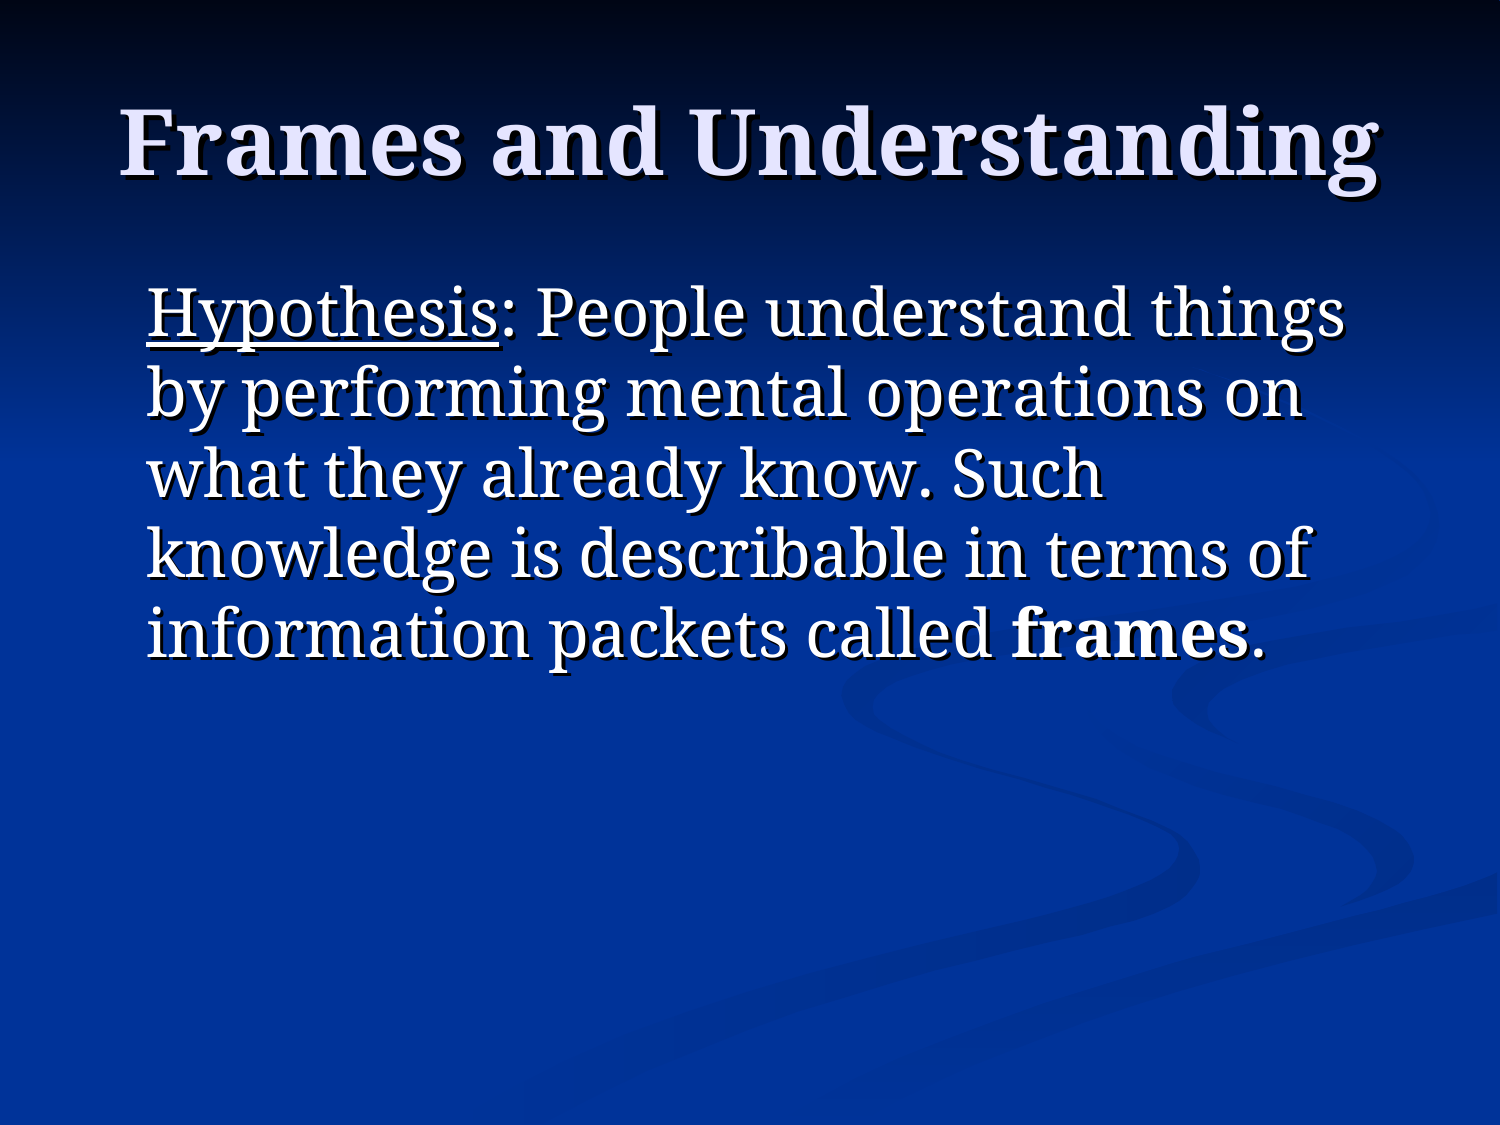

# Frames and Understanding
	Hypothesis: People understand things by performing mental operations on what they already know. Such knowledge is describable in terms of information packets called frames.